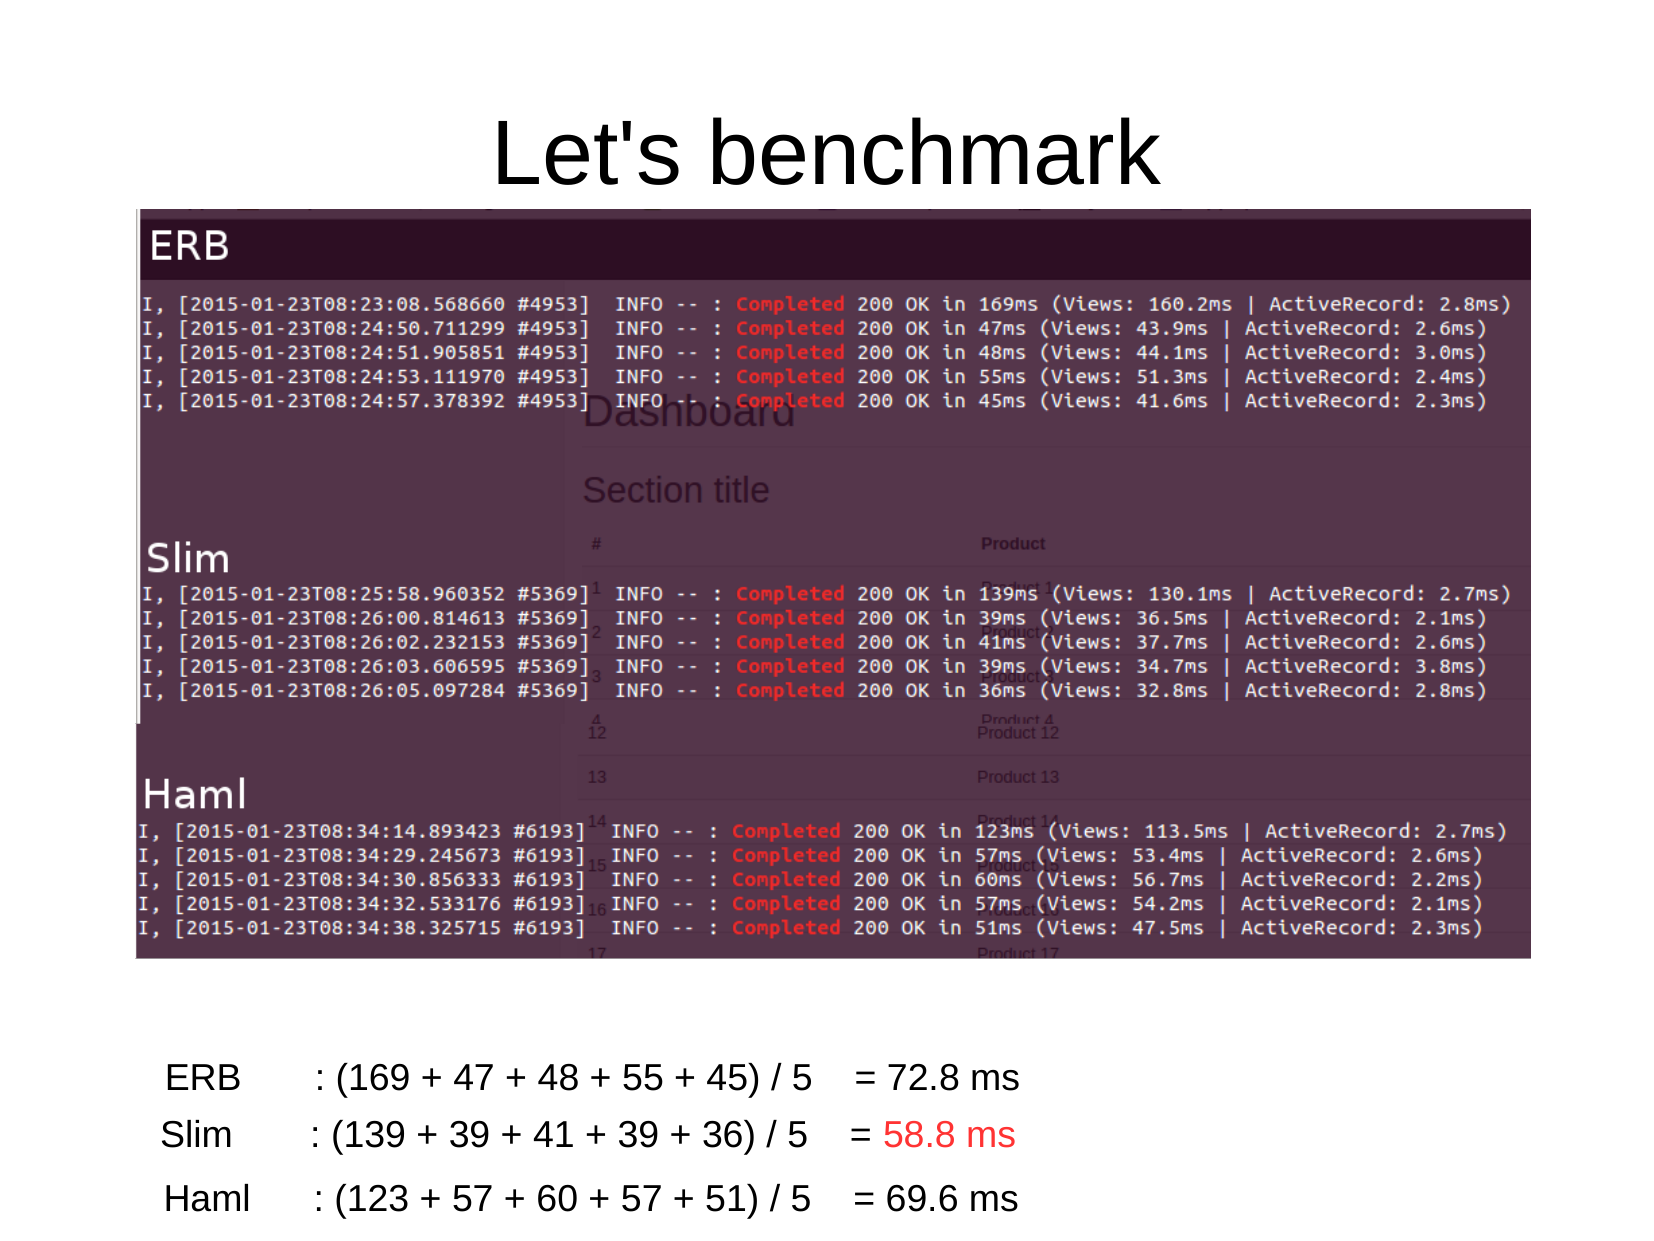

# Let's benchmark
ERB	: (169 + 47 + 48 + 55 + 45) / 5 = 72.8 ms
Slim		: (139 + 39 + 41 + 39 + 36) / 5 = 58.8 ms
Haml 	: (123 + 57 + 60 + 57 + 51) / 5 = 69.6 ms